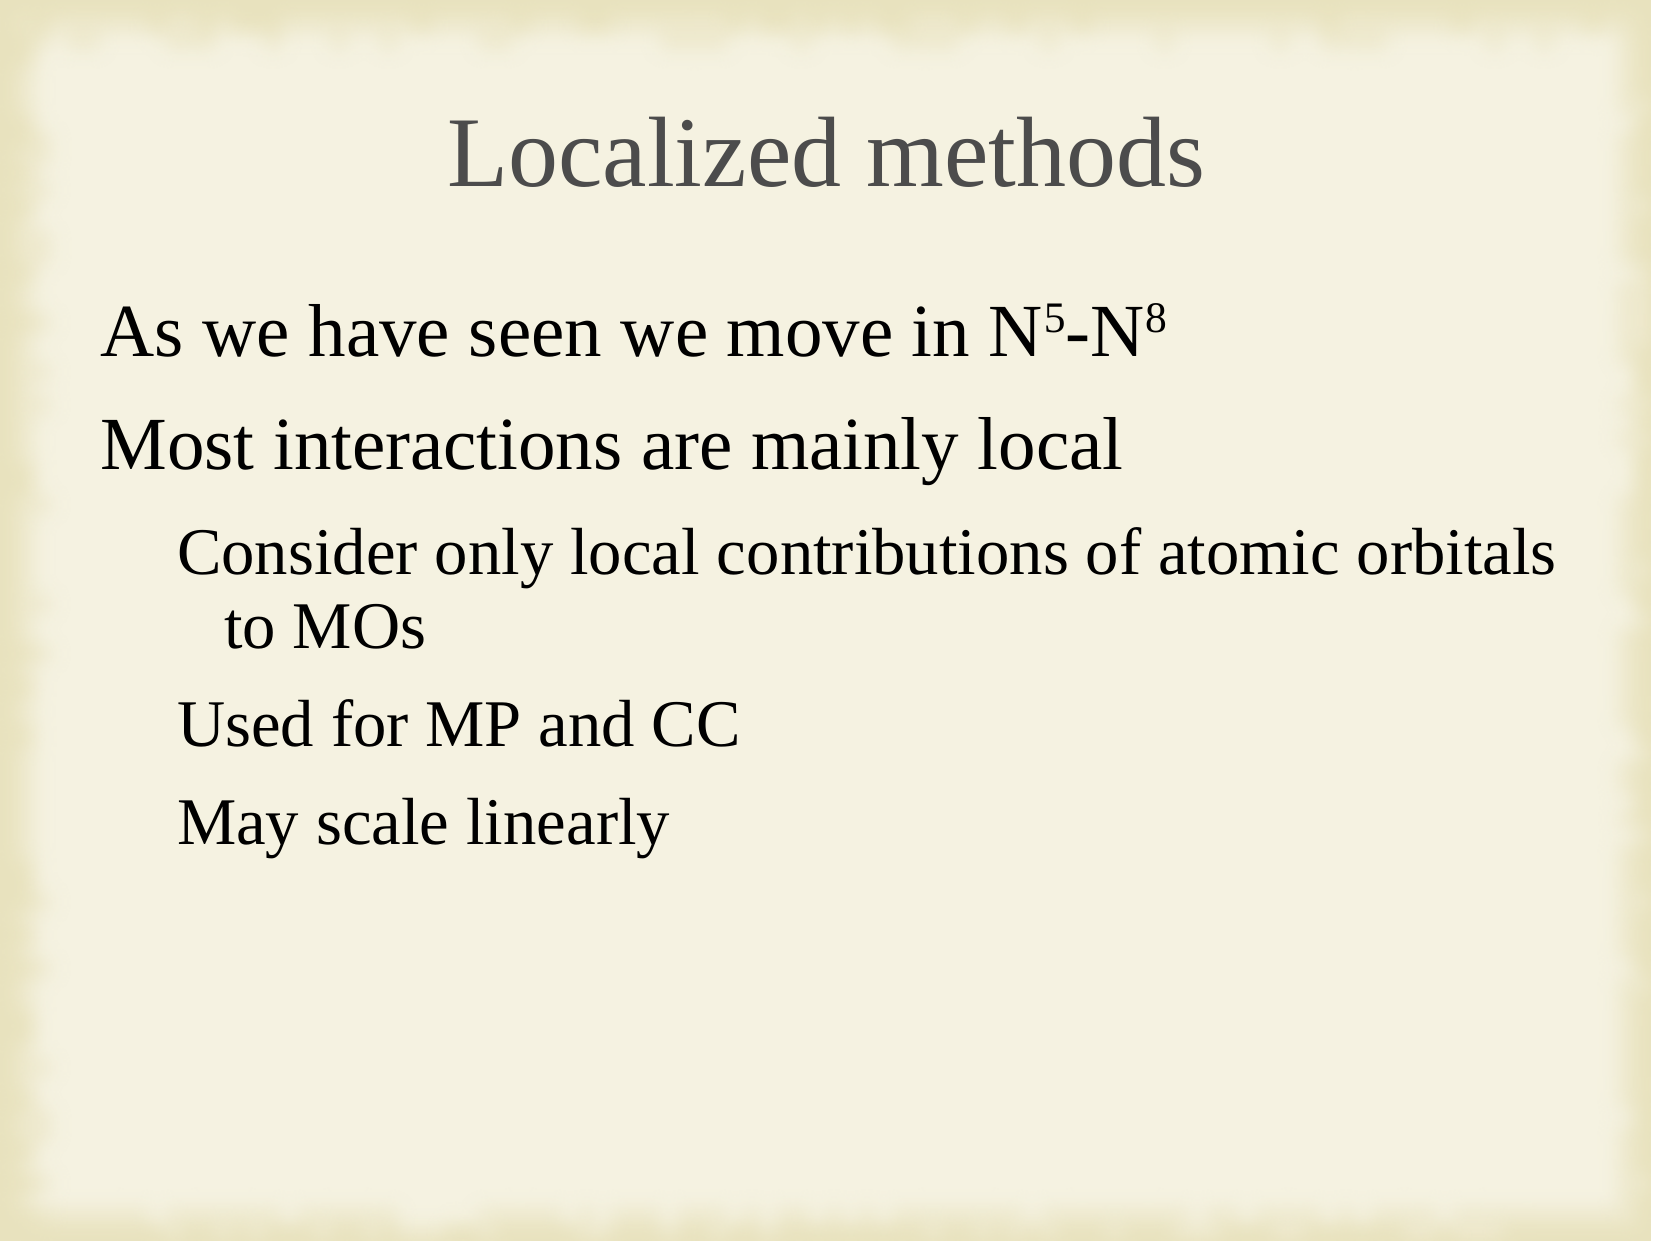

# Localized methods
As we have seen we move in N5-N8
Most interactions are mainly local
Consider only local contributions of atomic orbitals to MOs
Used for MP and CC
May scale linearly